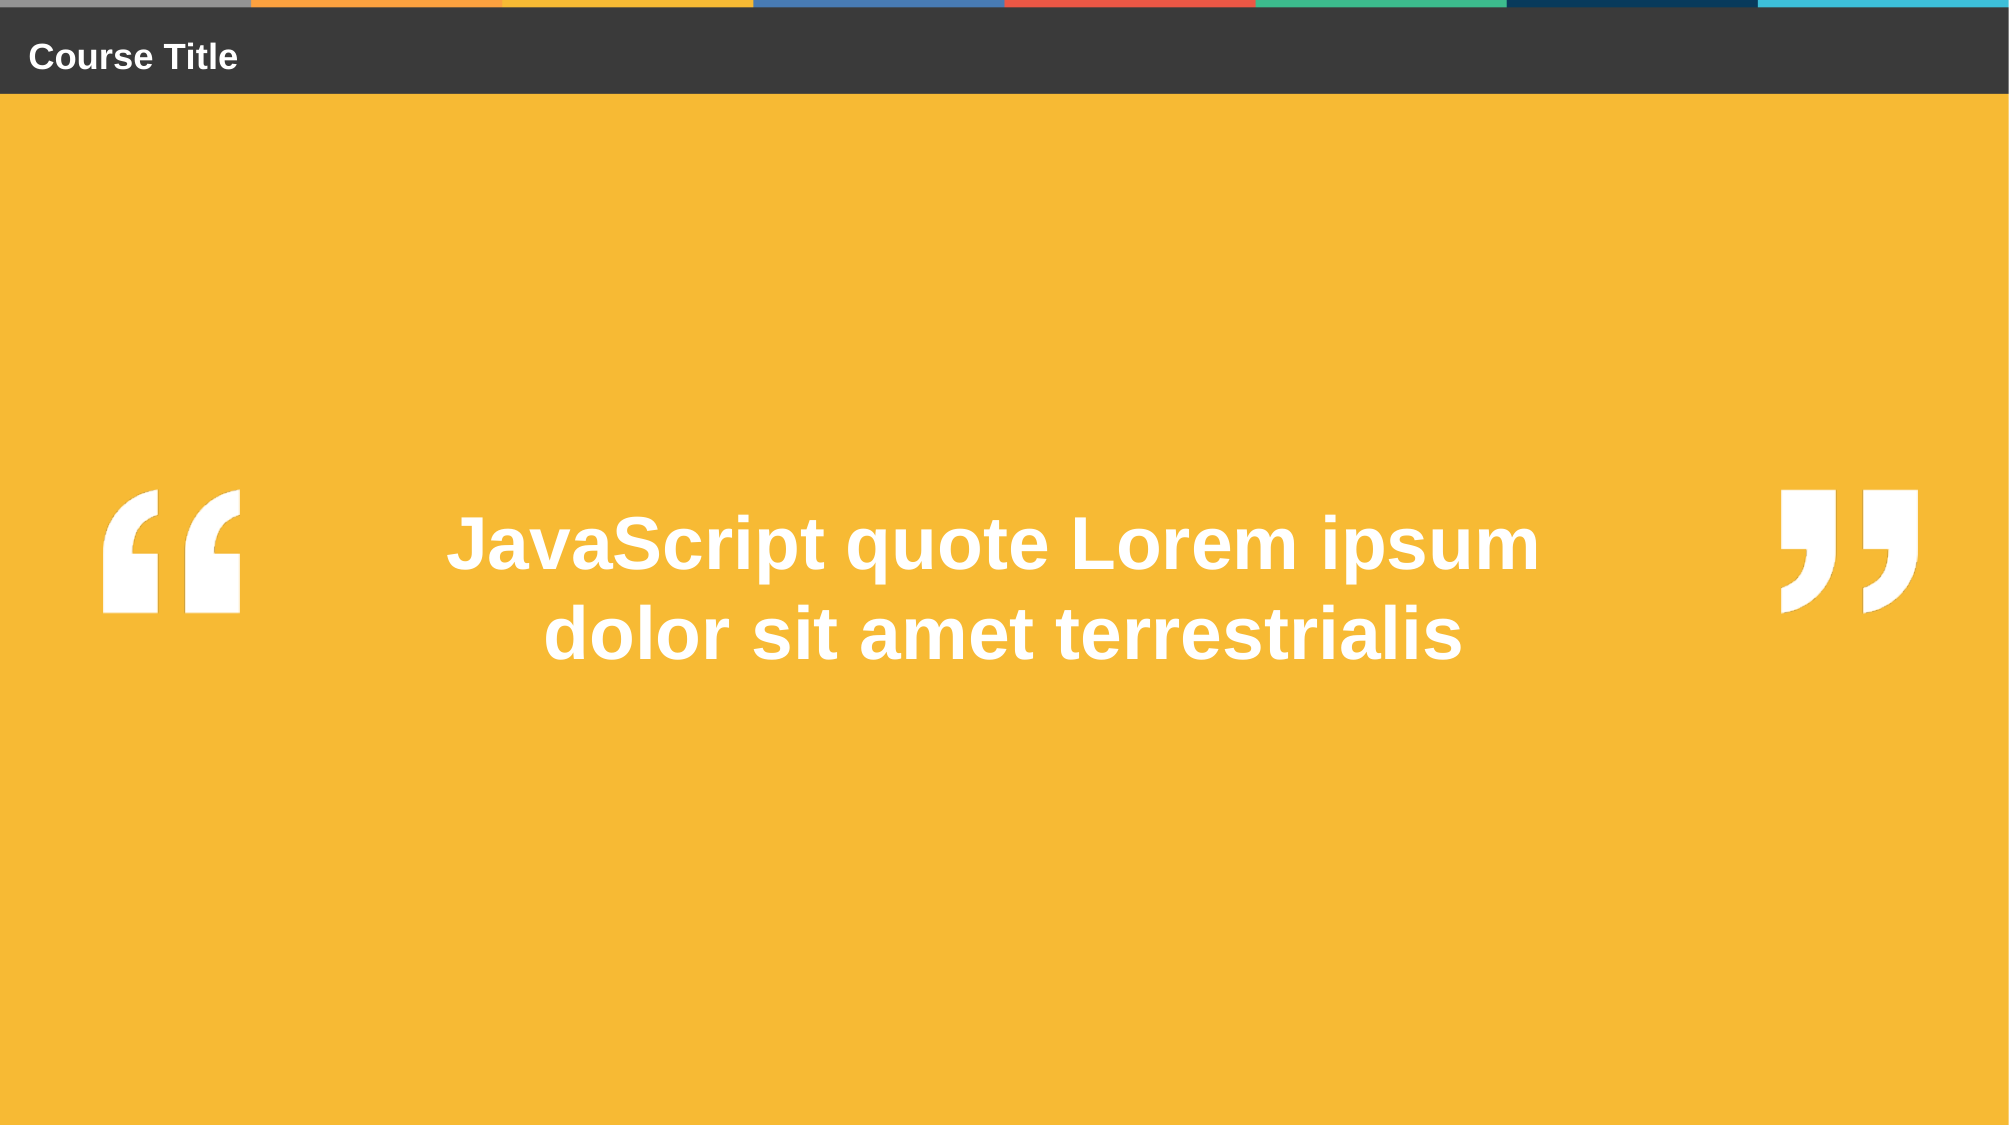

Course Title
JavaScript quote Lorem ipsum
dolor sit amet terrestrialis